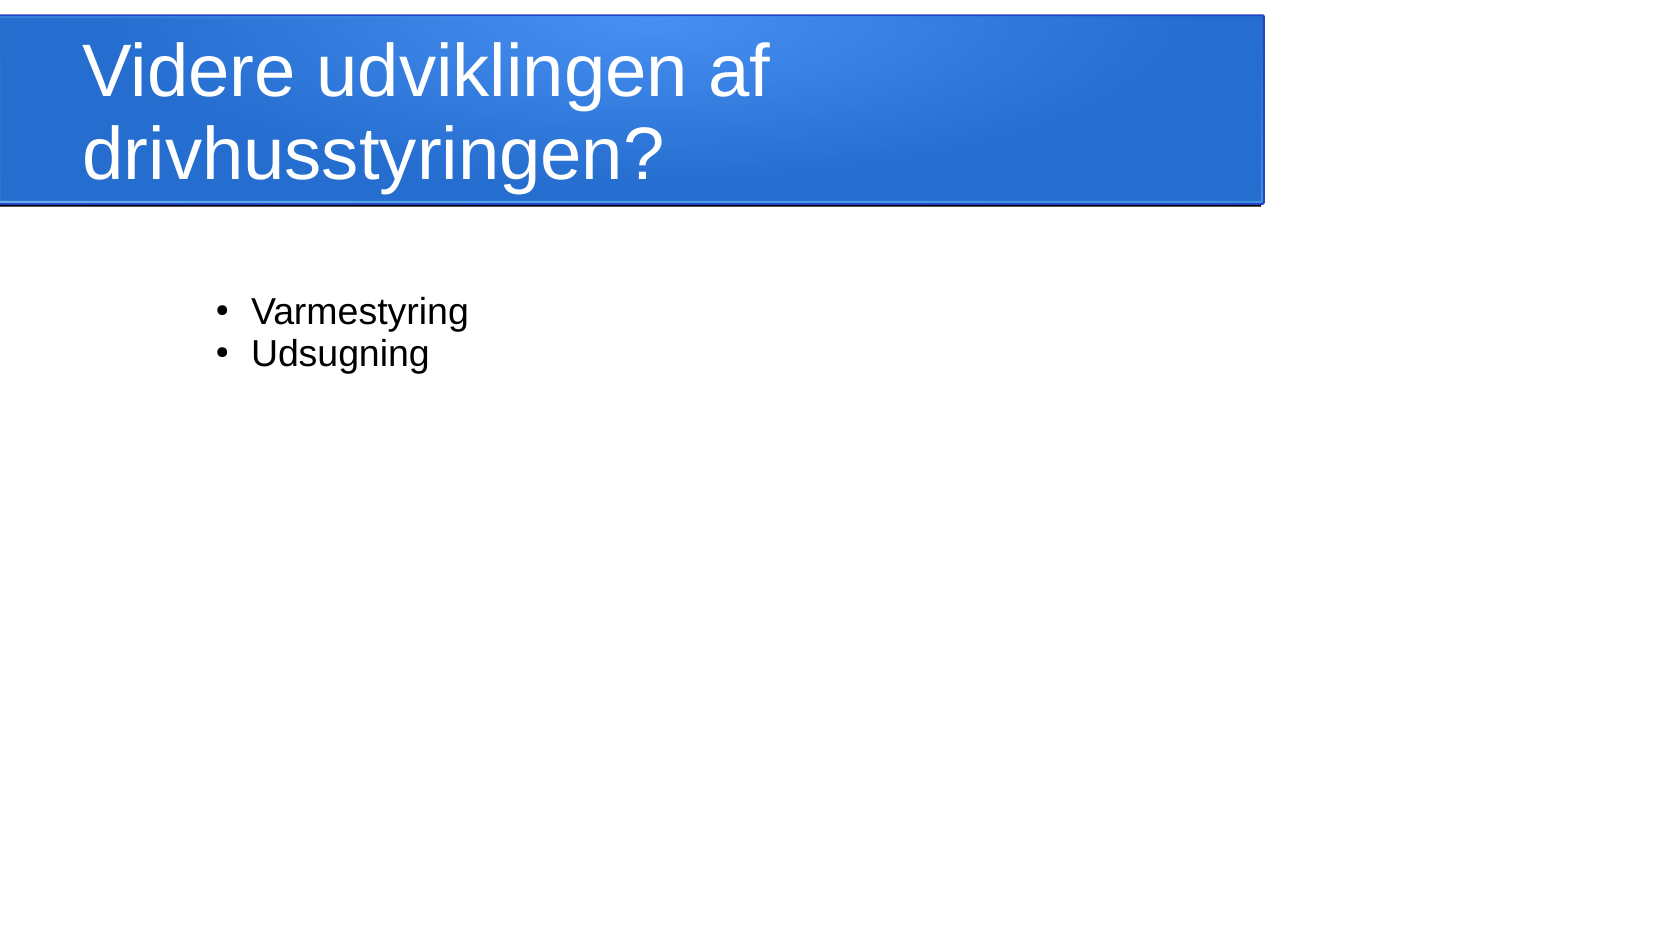

# Videre udviklingen af drivhusstyringen?
Varmestyring
Udsugning